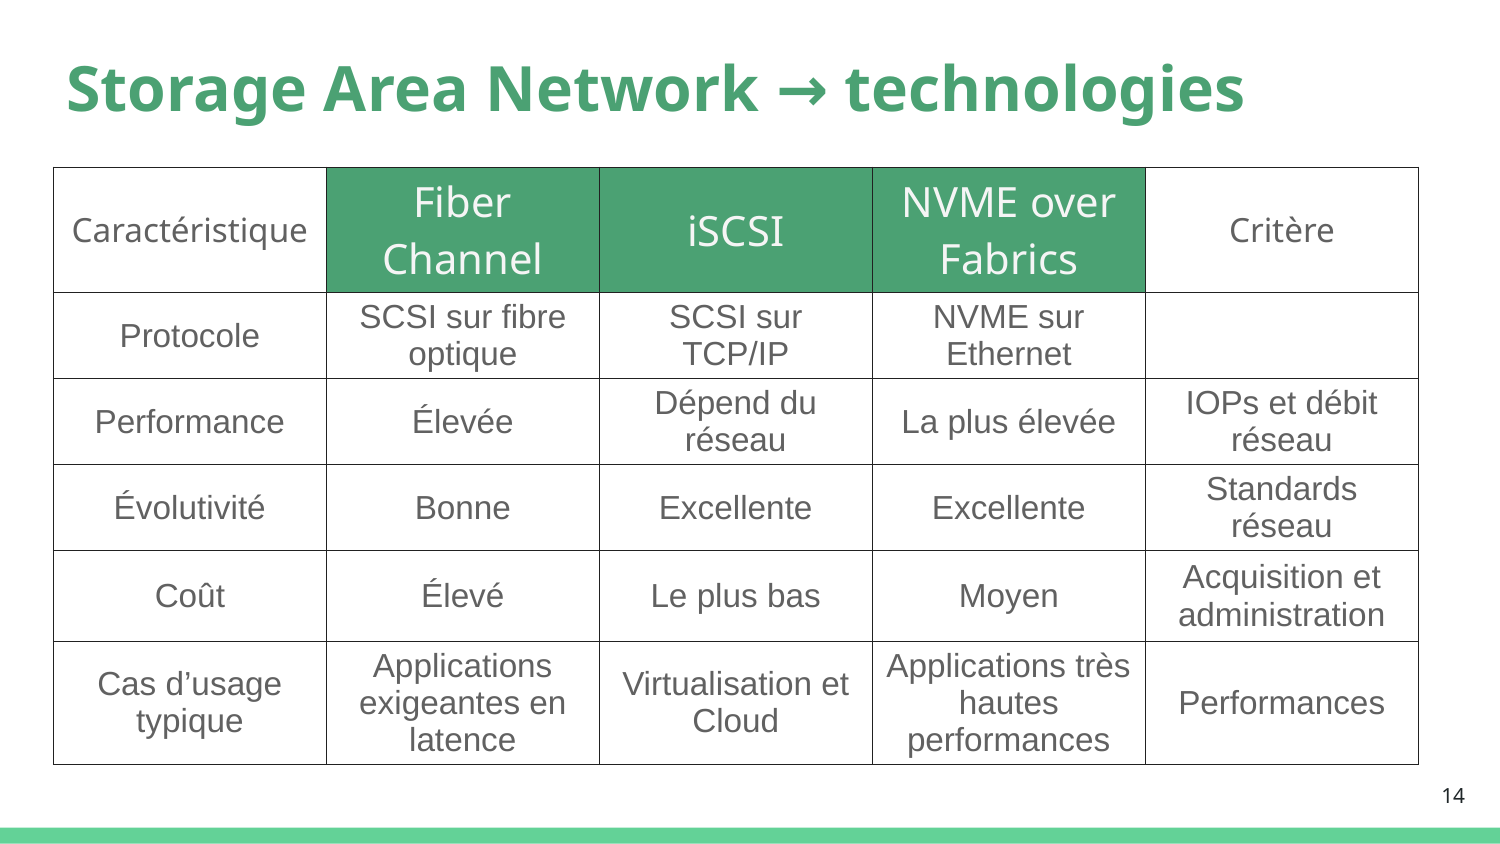

# Storage Area Network → technologies
| Caractéristique | Fiber Channel | iSCSI | NVME over Fabrics | Critère |
| --- | --- | --- | --- | --- |
| Protocole | SCSI sur fibre optique | SCSI sur TCP/IP | NVME sur Ethernet | |
| Performance | Élevée | Dépend du réseau | La plus élevée | IOPs et débit réseau |
| Évolutivité | Bonne | Excellente | Excellente | Standards réseau |
| Coût | Élevé | Le plus bas | Moyen | Acquisition et administration |
| Cas d’usage typique | Applications exigeantes en latence | Virtualisation et Cloud | Applications très hautes performances | Performances |